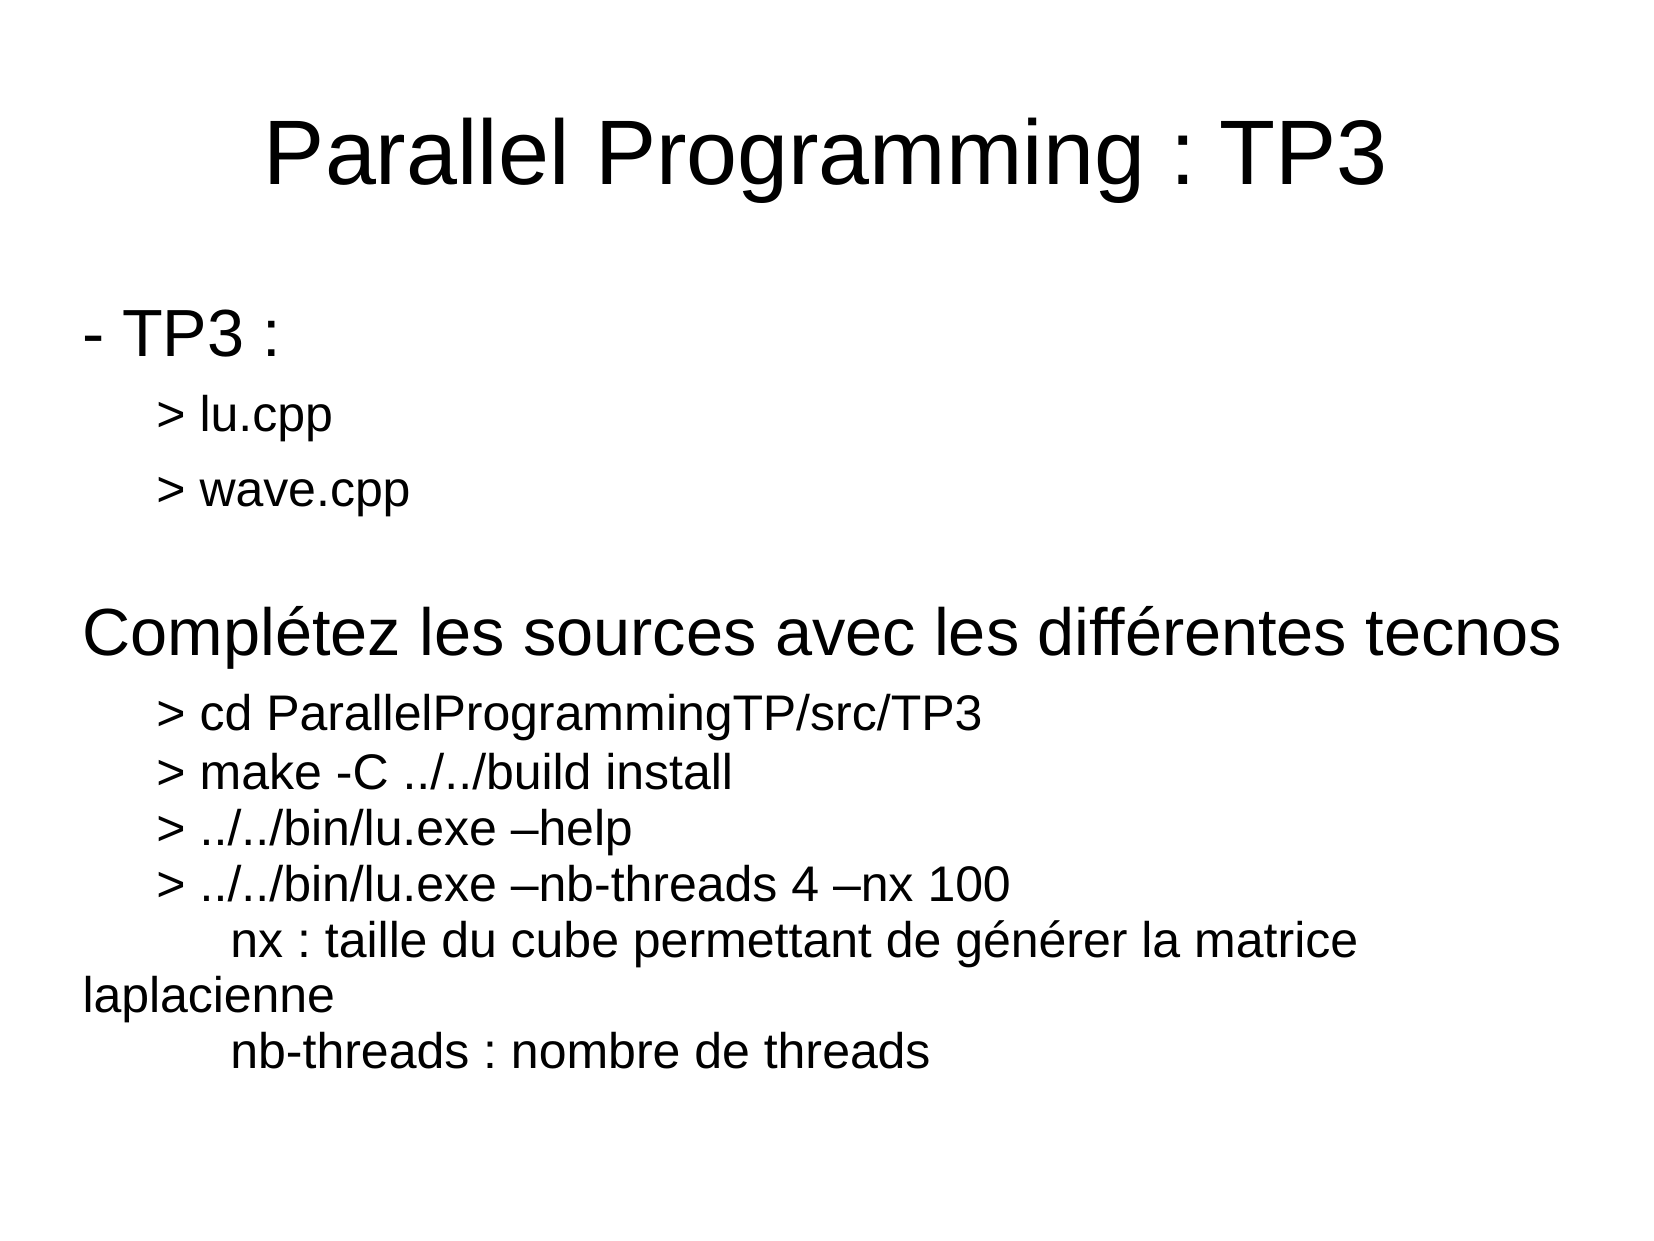

# Parallel Programming : TP3
- TP3 :
	> lu.cpp
	> wave.cpp
Complétez les sources avec les différentes tecnos
	> cd ParallelProgrammingTP/src/TP3
	> make -C ../../build install
	> ../../bin/lu.exe –help
	> ../../bin/lu.exe –nb-threads 4 –nx 100
		nx : taille du cube permettant de générer la matrice laplacienne
		nb-threads : nombre de threads